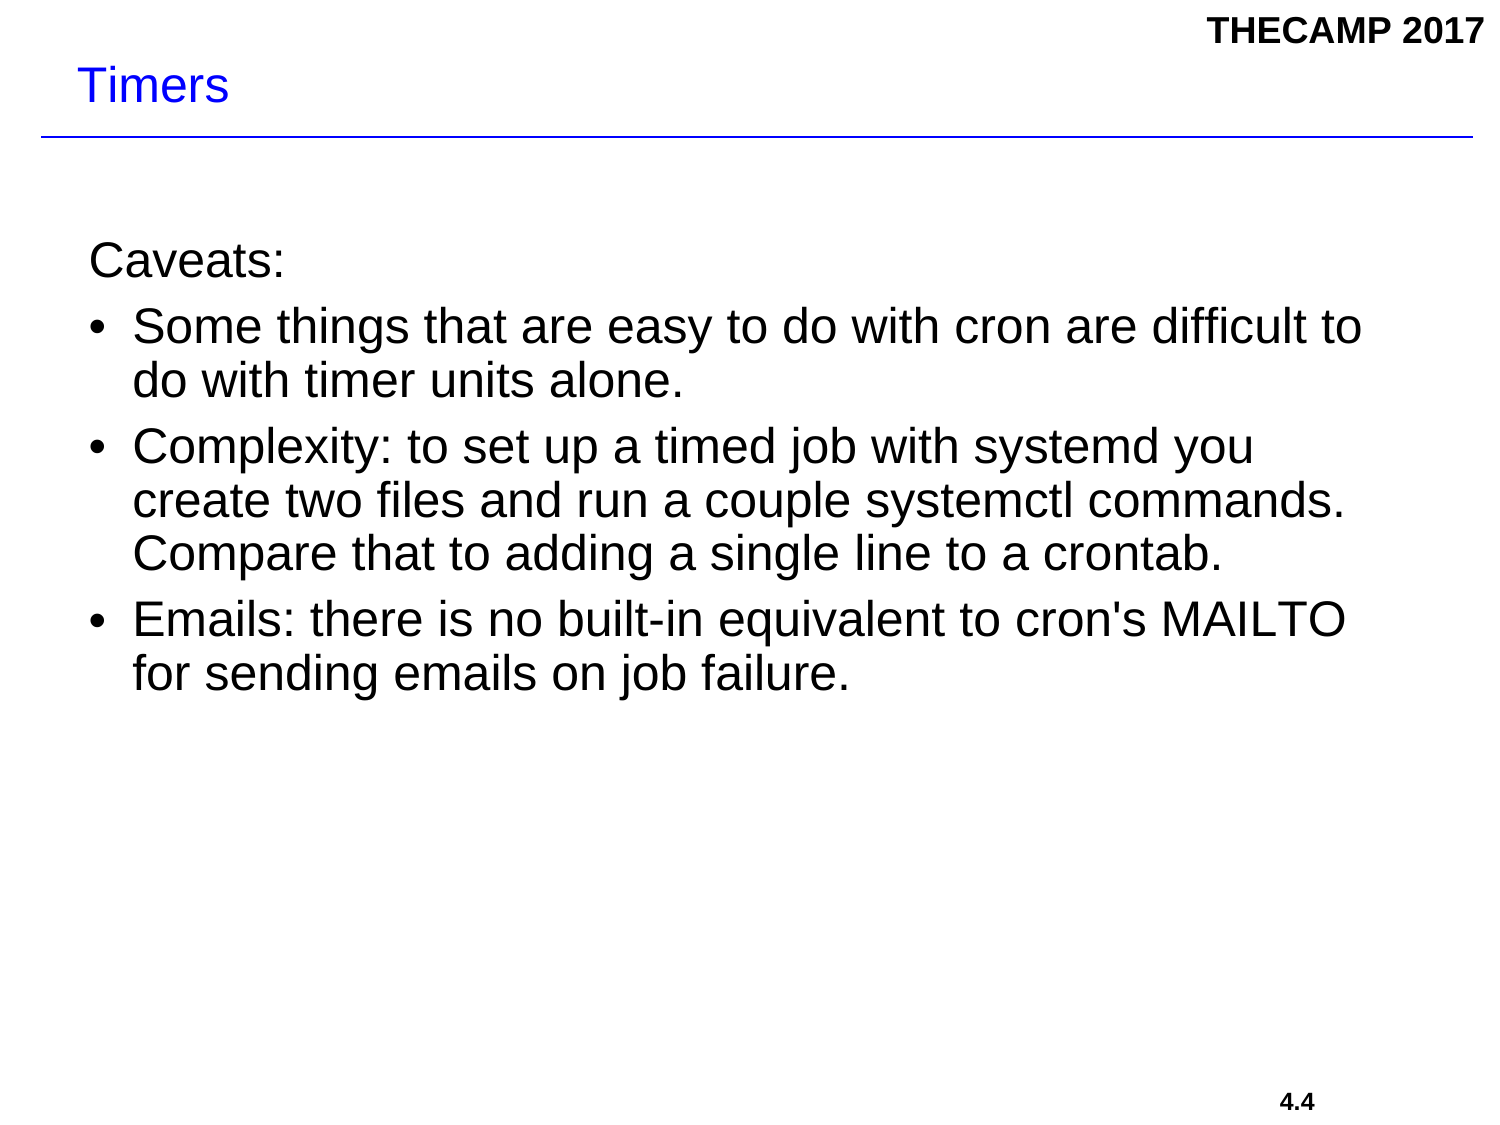

# Timers
Caveats:
Some things that are easy to do with cron are difficult to do with timer units alone.
Complexity: to set up a timed job with systemd you create two files and run a couple systemctl commands. Compare that to adding a single line to a crontab.
Emails: there is no built-in equivalent to cron's MAILTO for sending emails on job failure.